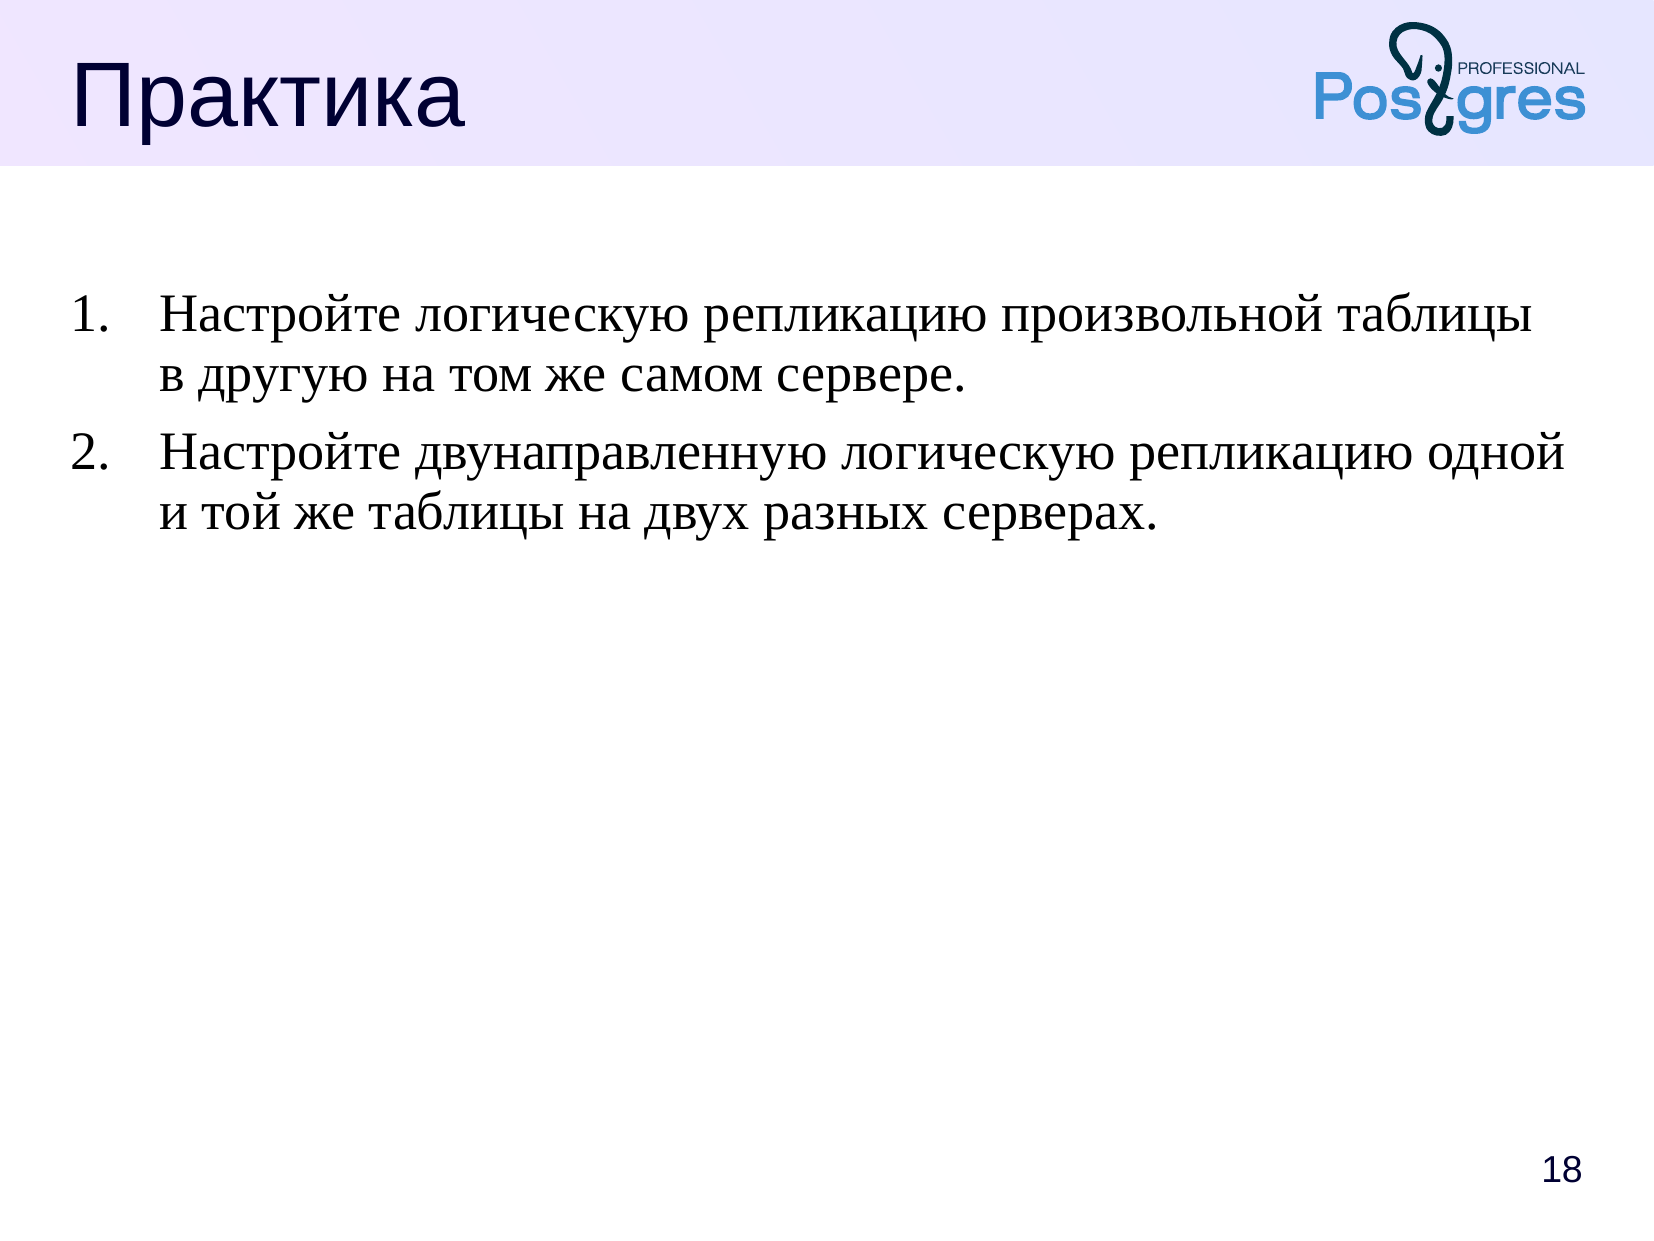

# Практика
Настройте логическую репликацию произвольной таблицы
в другую на том же самом сервере.
Настройте двунаправленную логическую репликацию одной и той же таблицы на двух разных серверах.